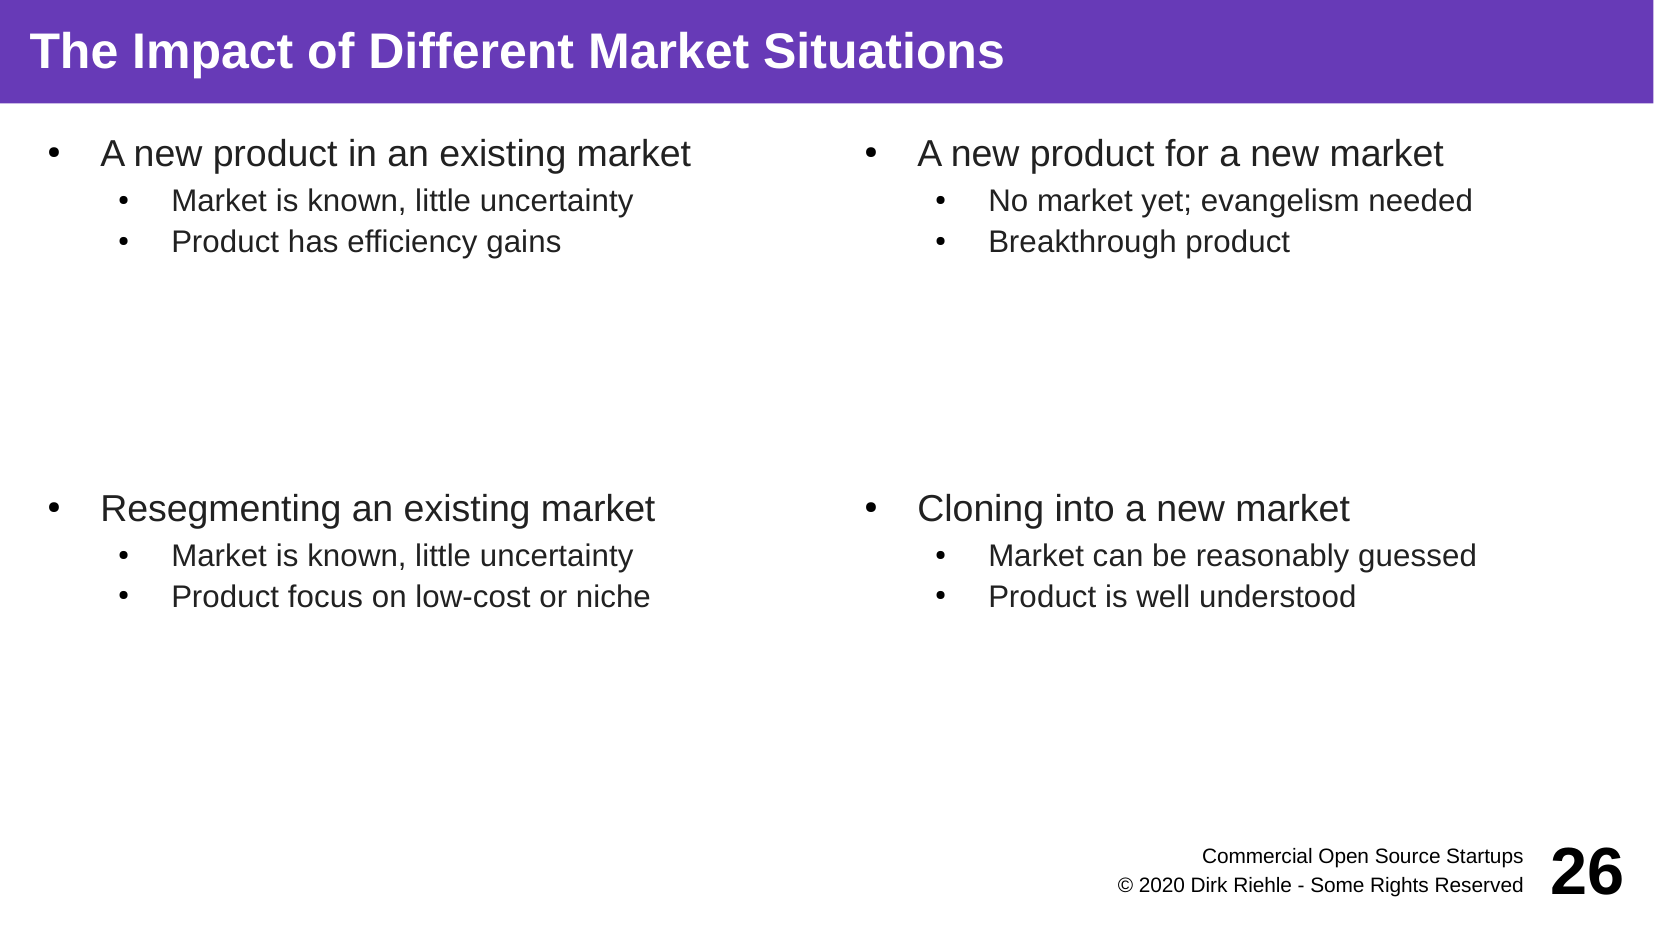

# The Impact of Different Market Situations
A new product in an existing market
Market is known, little uncertainty
Product has efficiency gains
A new product for a new market
No market yet; evangelism needed
Breakthrough product
Resegmenting an existing market
Market is known, little uncertainty
Product focus on low-cost or niche
Cloning into a new market
Market can be reasonably guessed
Product is well understood
Commercial Open Source Startups
26
© 2020 Dirk Riehle - Some Rights Reserved